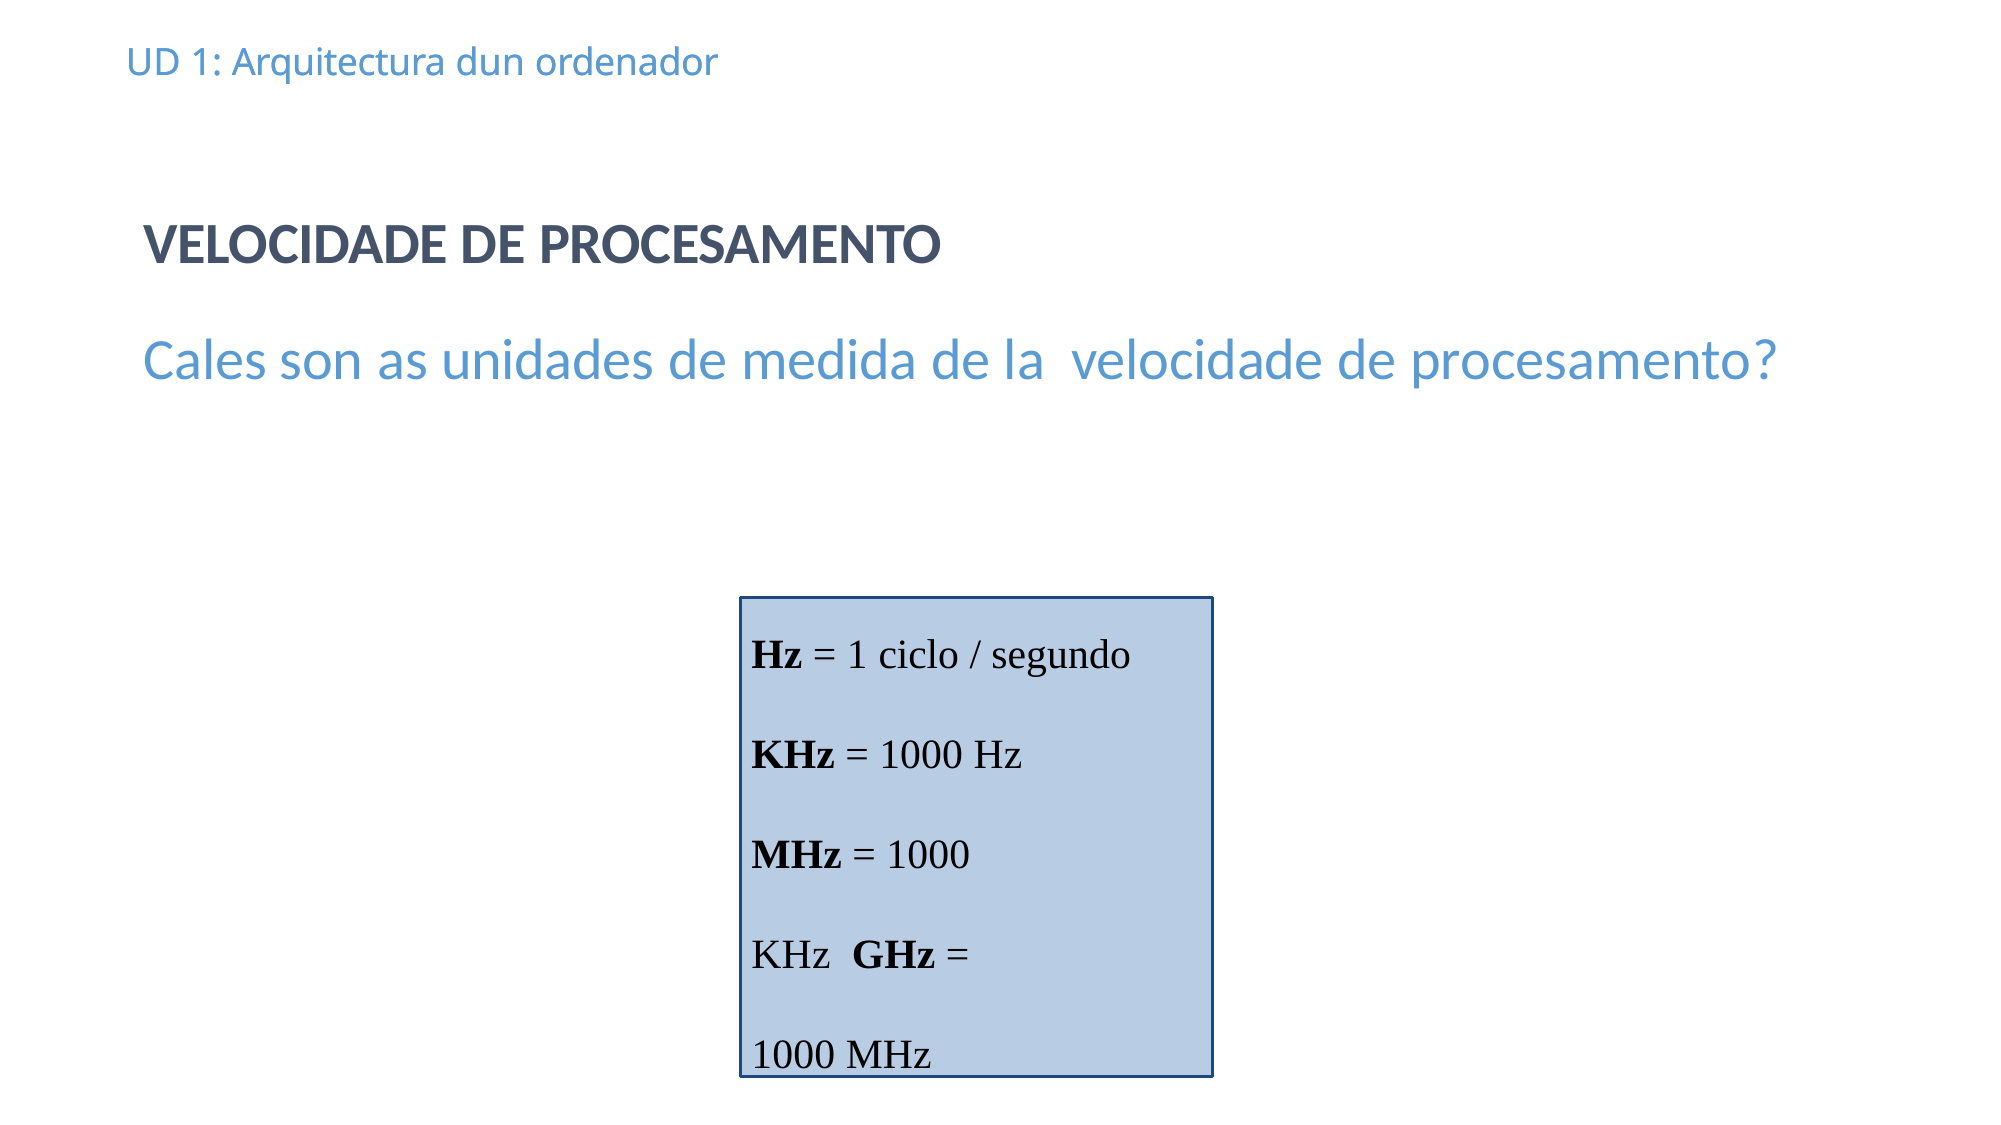

UD 1: Arquitectura dun ordenador
UD 1: Arquitectura dun ordenador
# VELOCIDADE DE PROCESAMENTO
Cales son as unidades de medida de la velocidade de procesamento?
Hz = 1 ciclo / segundo
KHz = 1000 Hz MHz = 1000 KHz GHz = 1000 MHz